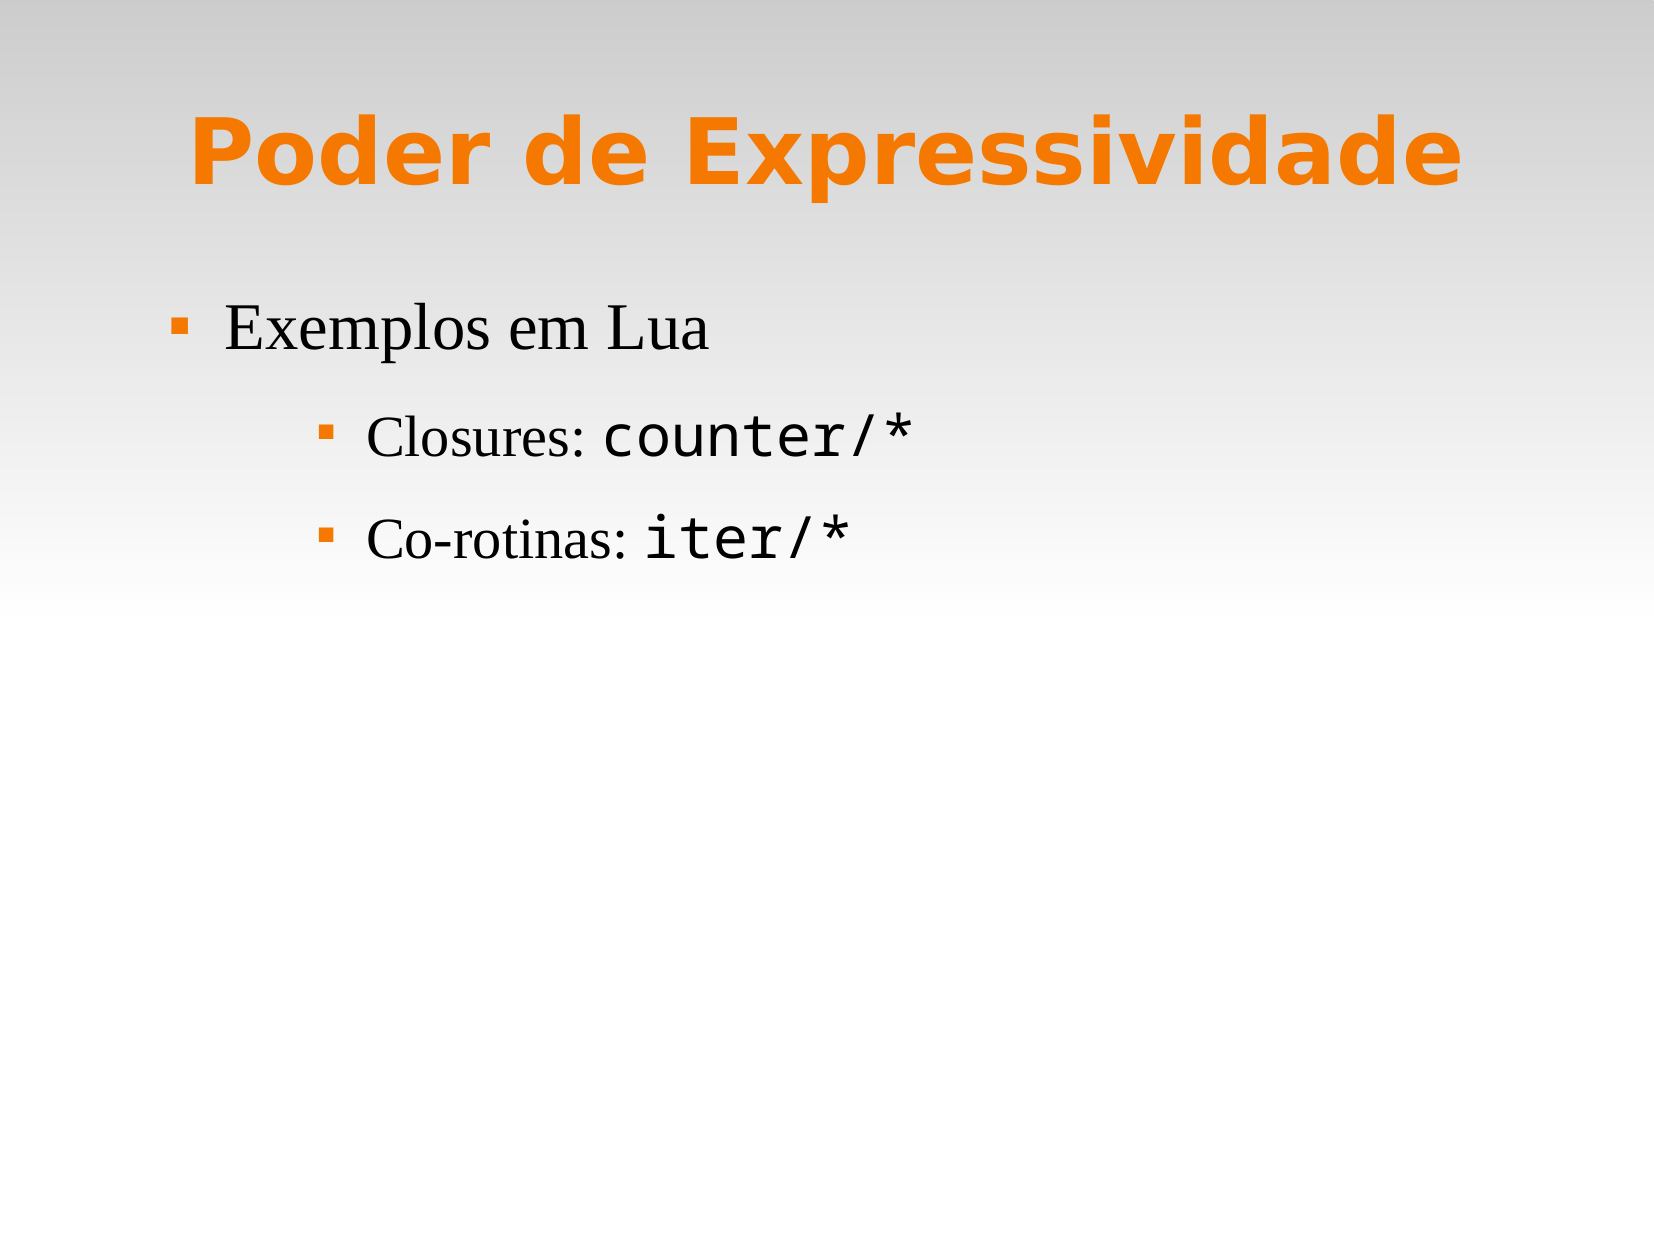

# Poder de Expressividade
Exemplos em Lua
Closures: counter/*
Co-rotinas: iter/*